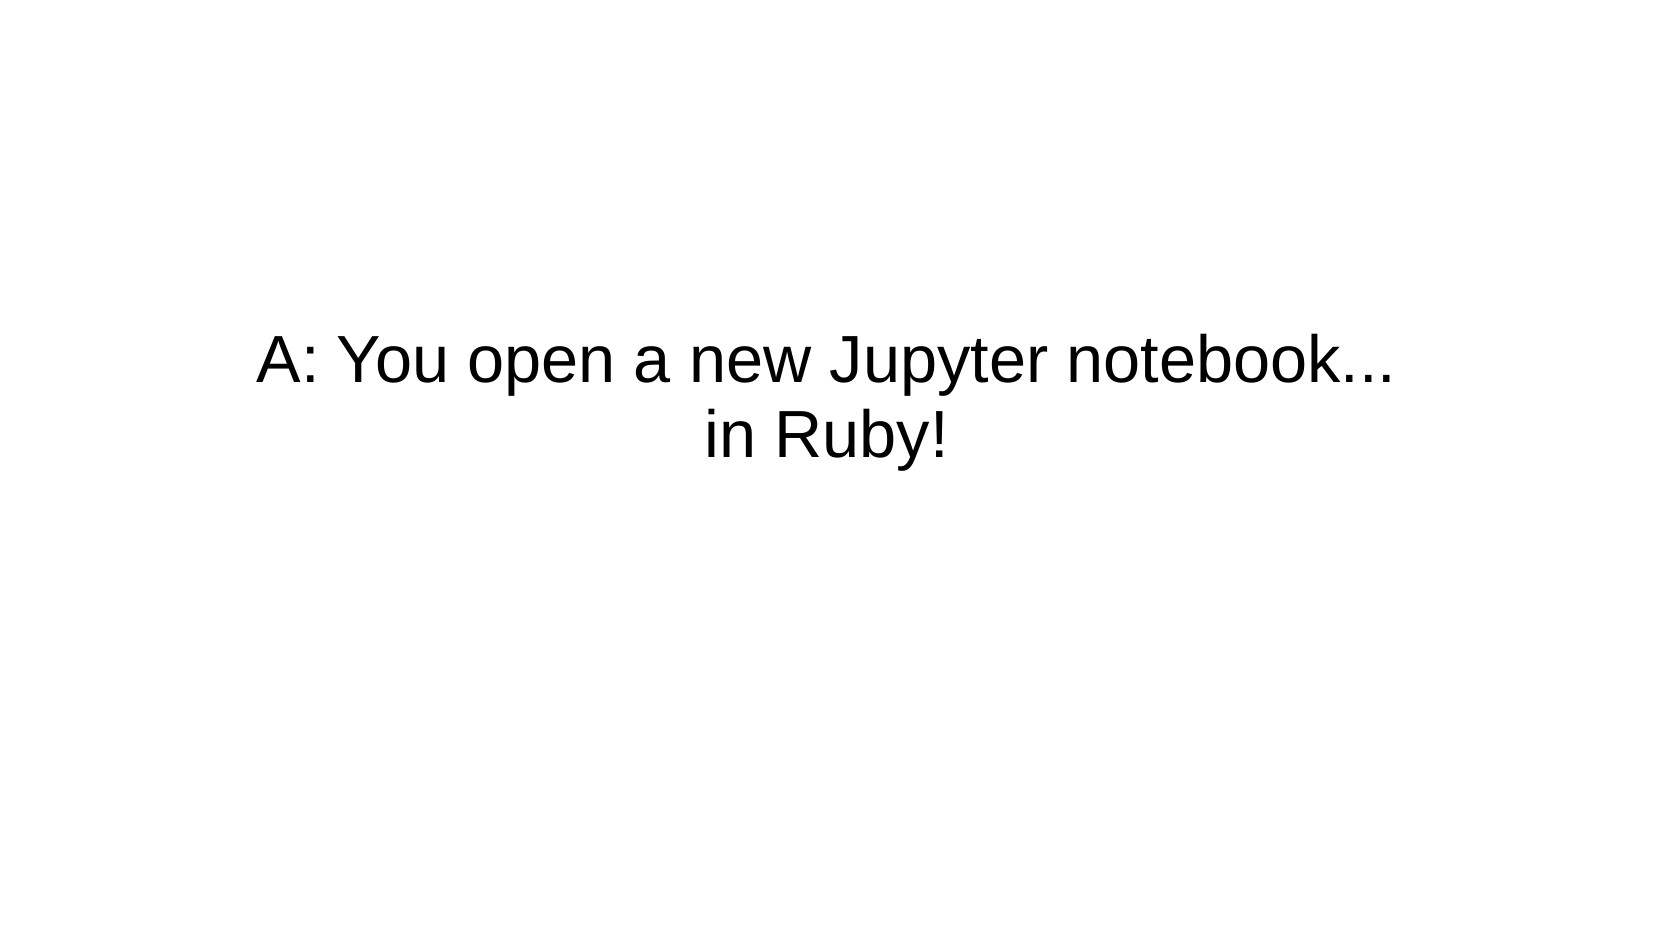

# A: You open a new Jupyter notebook... in Ruby!